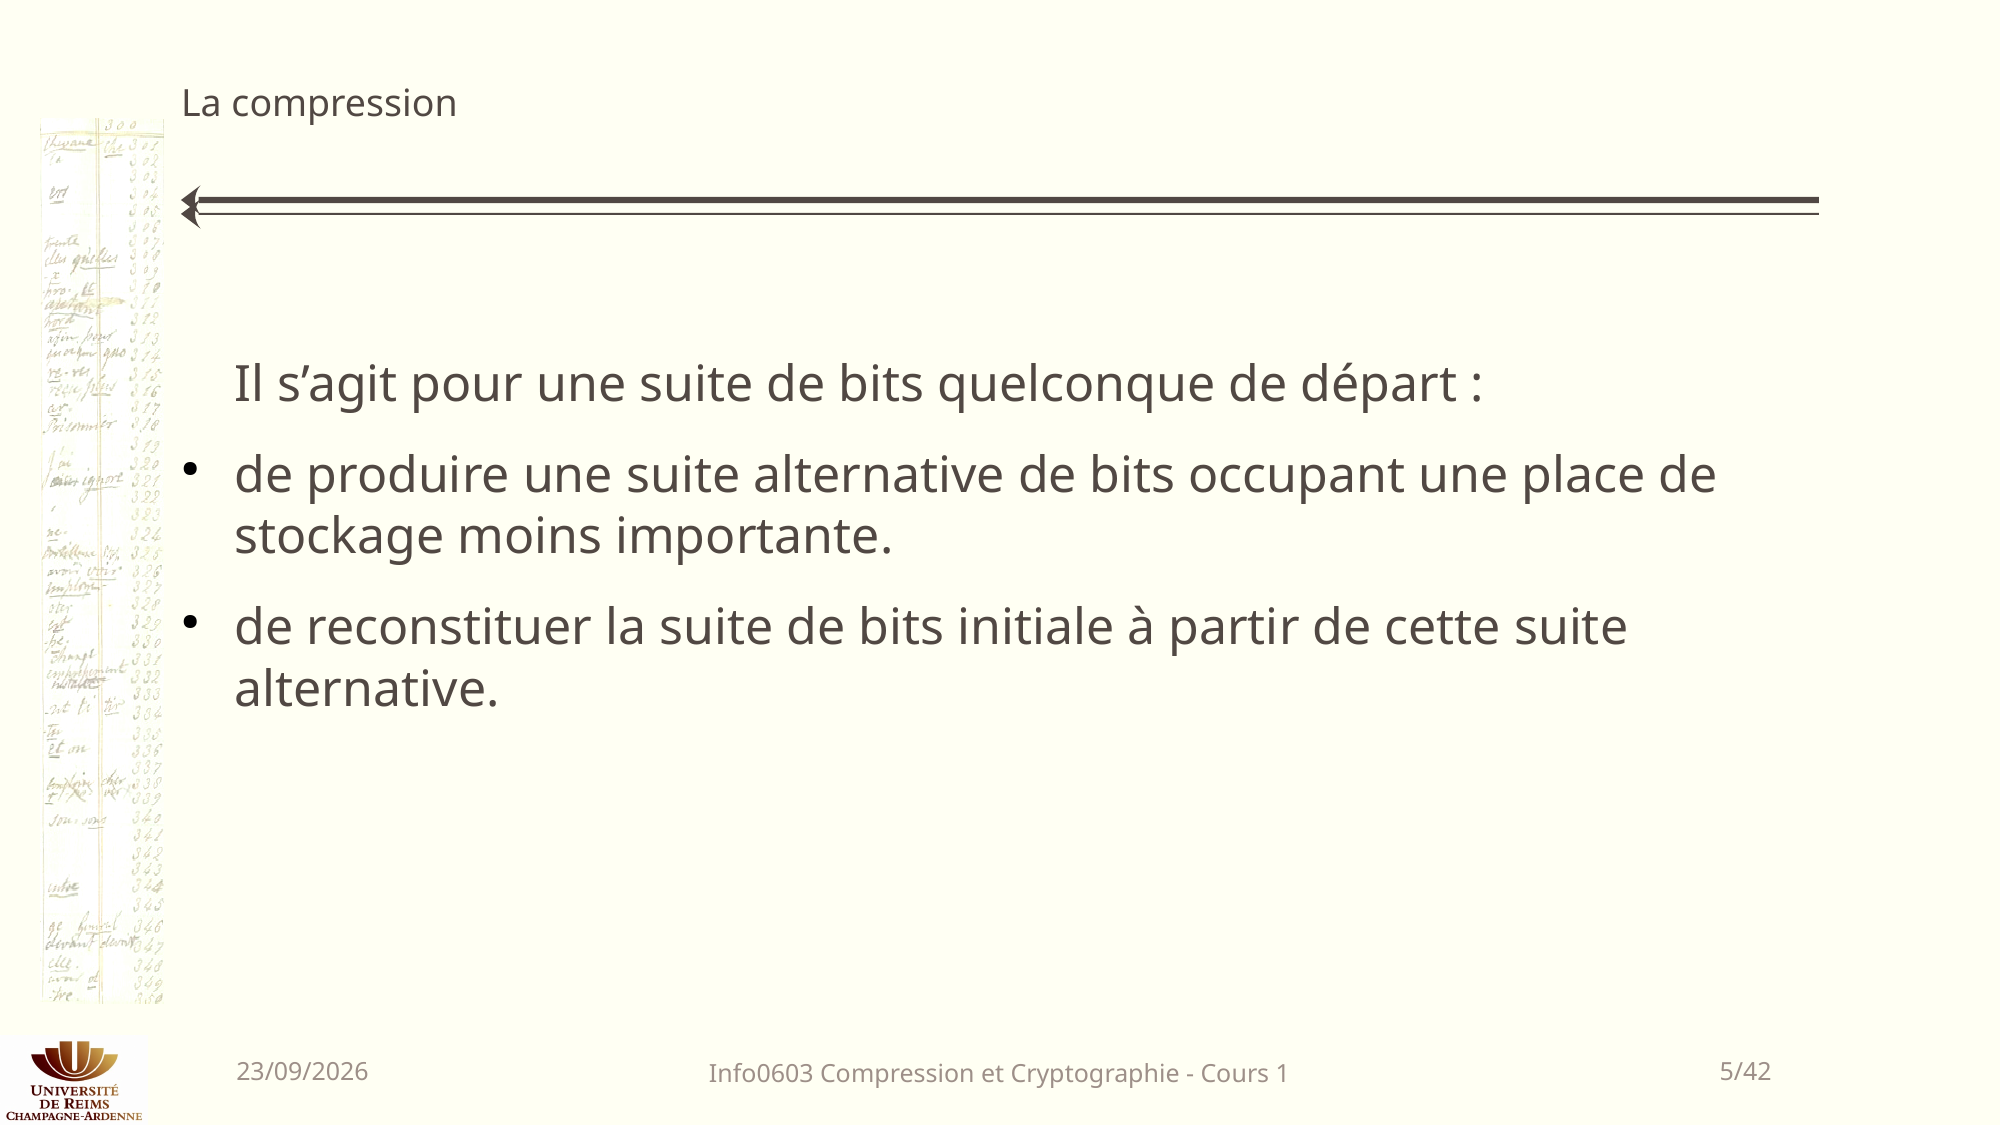

# La compression
Il s’agit pour une suite de bits quelconque de départ :
de produire une suite alternative de bits occupant une place de stockage moins importante.
de reconstituer la suite de bits initiale à partir de cette suite alternative.